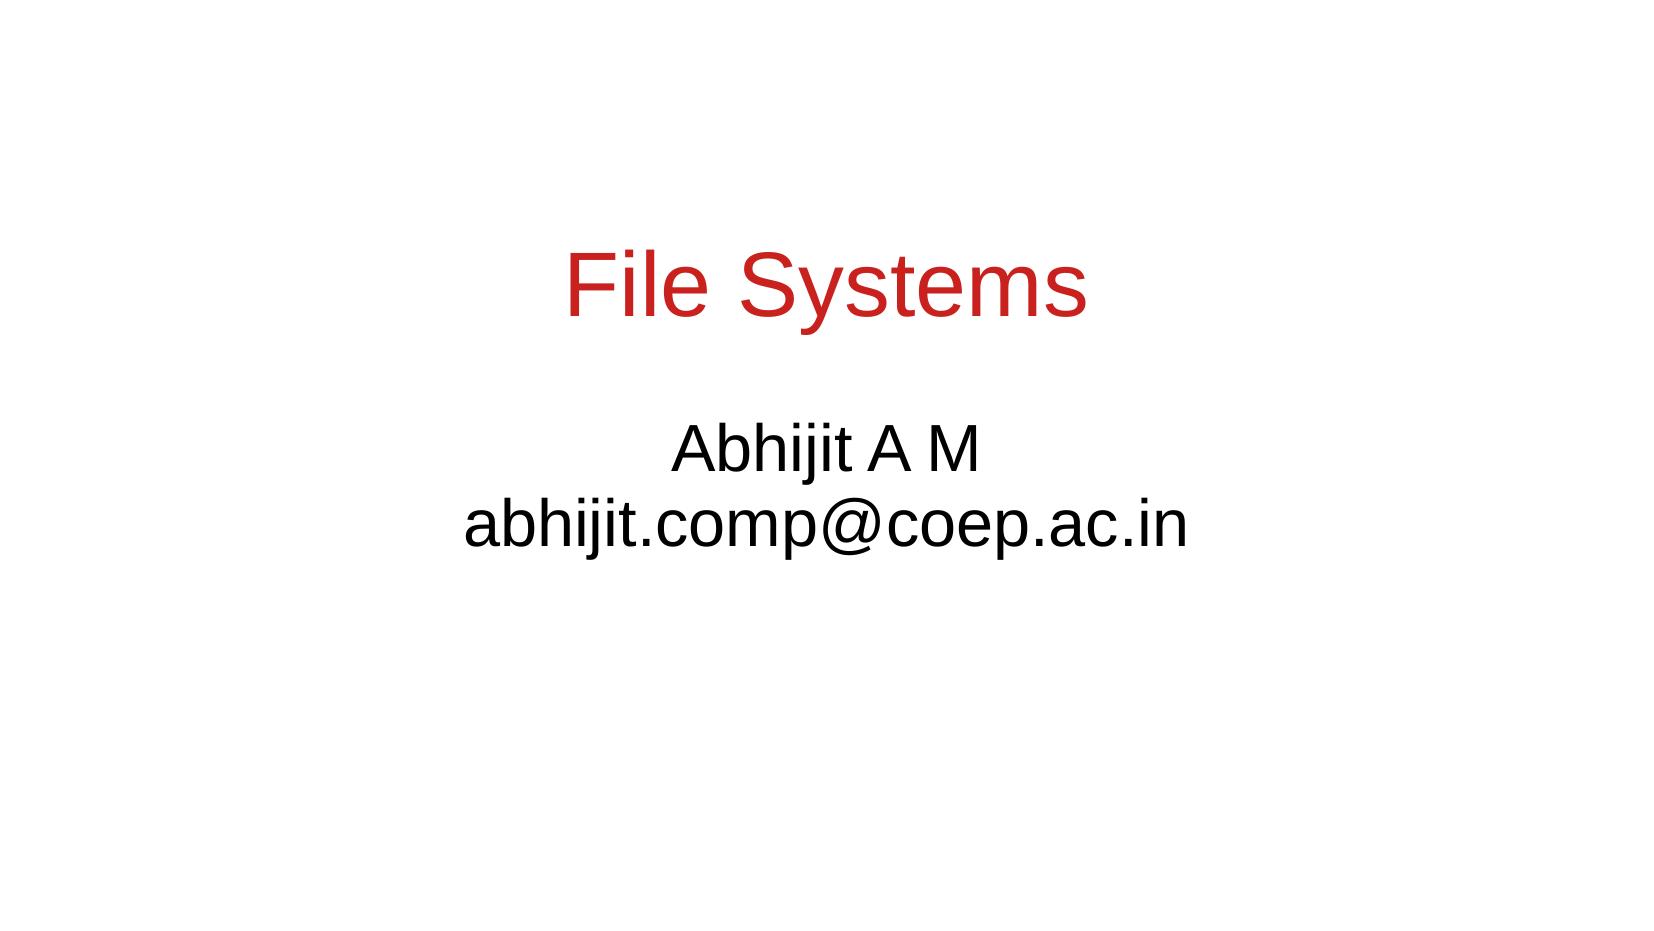

# File Systems
Abhijit A M
abhijit.comp@coep.ac.in